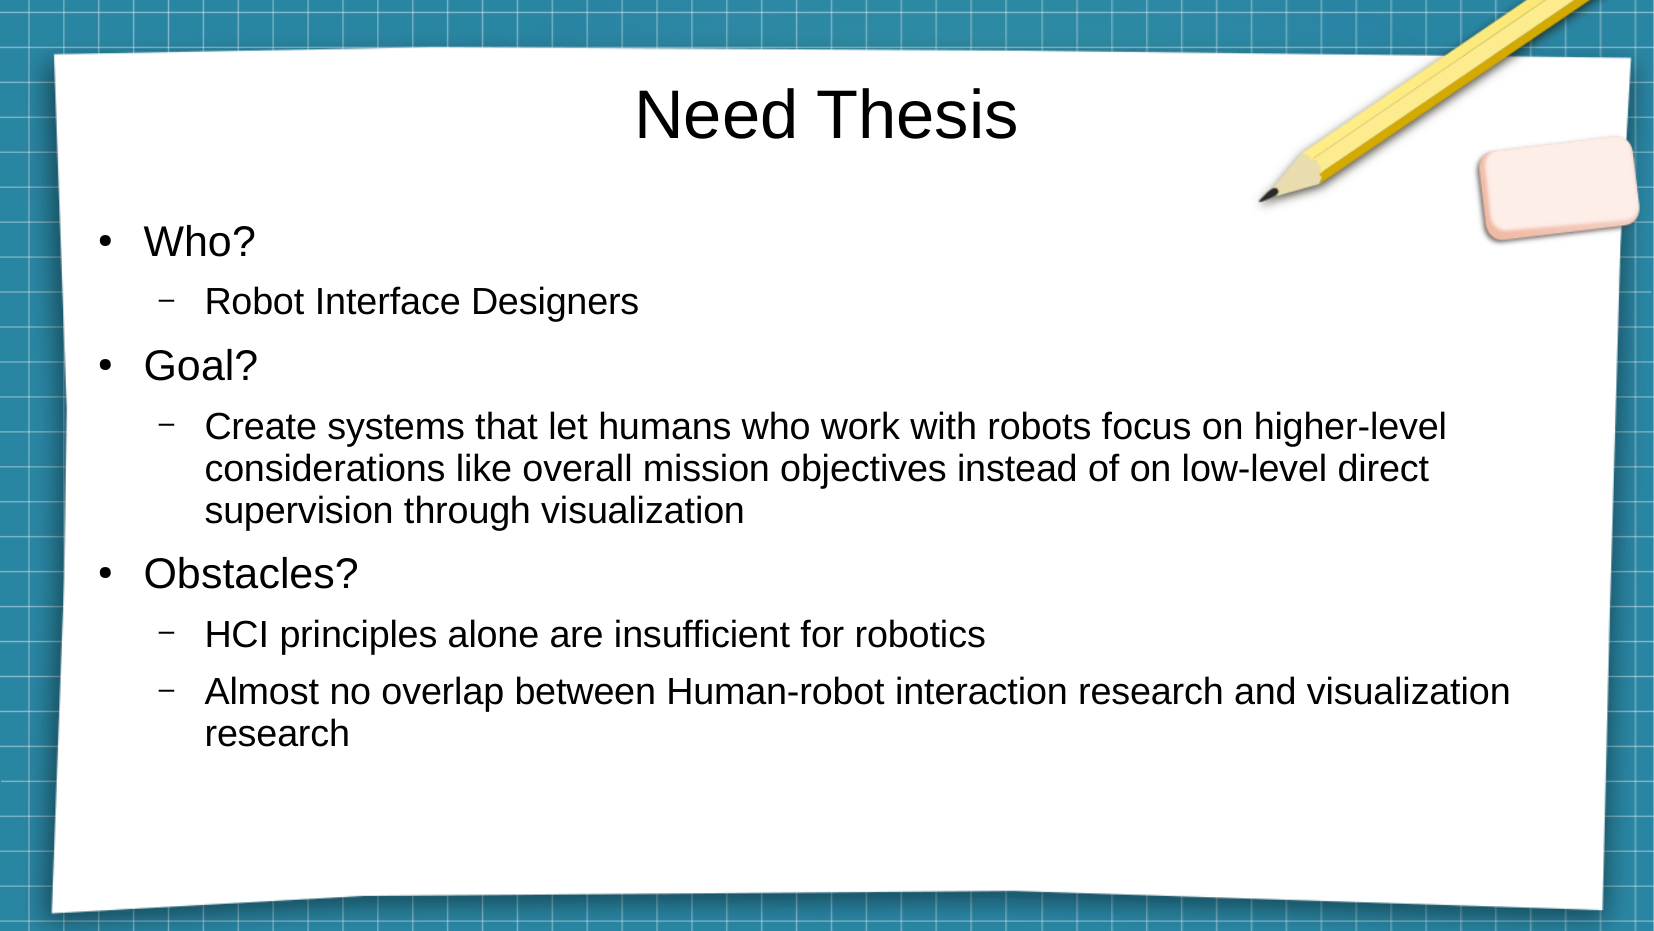

# Need Thesis
Who?
Robot Interface Designers
Goal?
Create systems that let humans who work with robots focus on higher-level considerations like overall mission objectives instead of on low-level direct supervision through visualization
Obstacles?
HCI principles alone are insufficient for robotics
Almost no overlap between Human-robot interaction research and visualization research